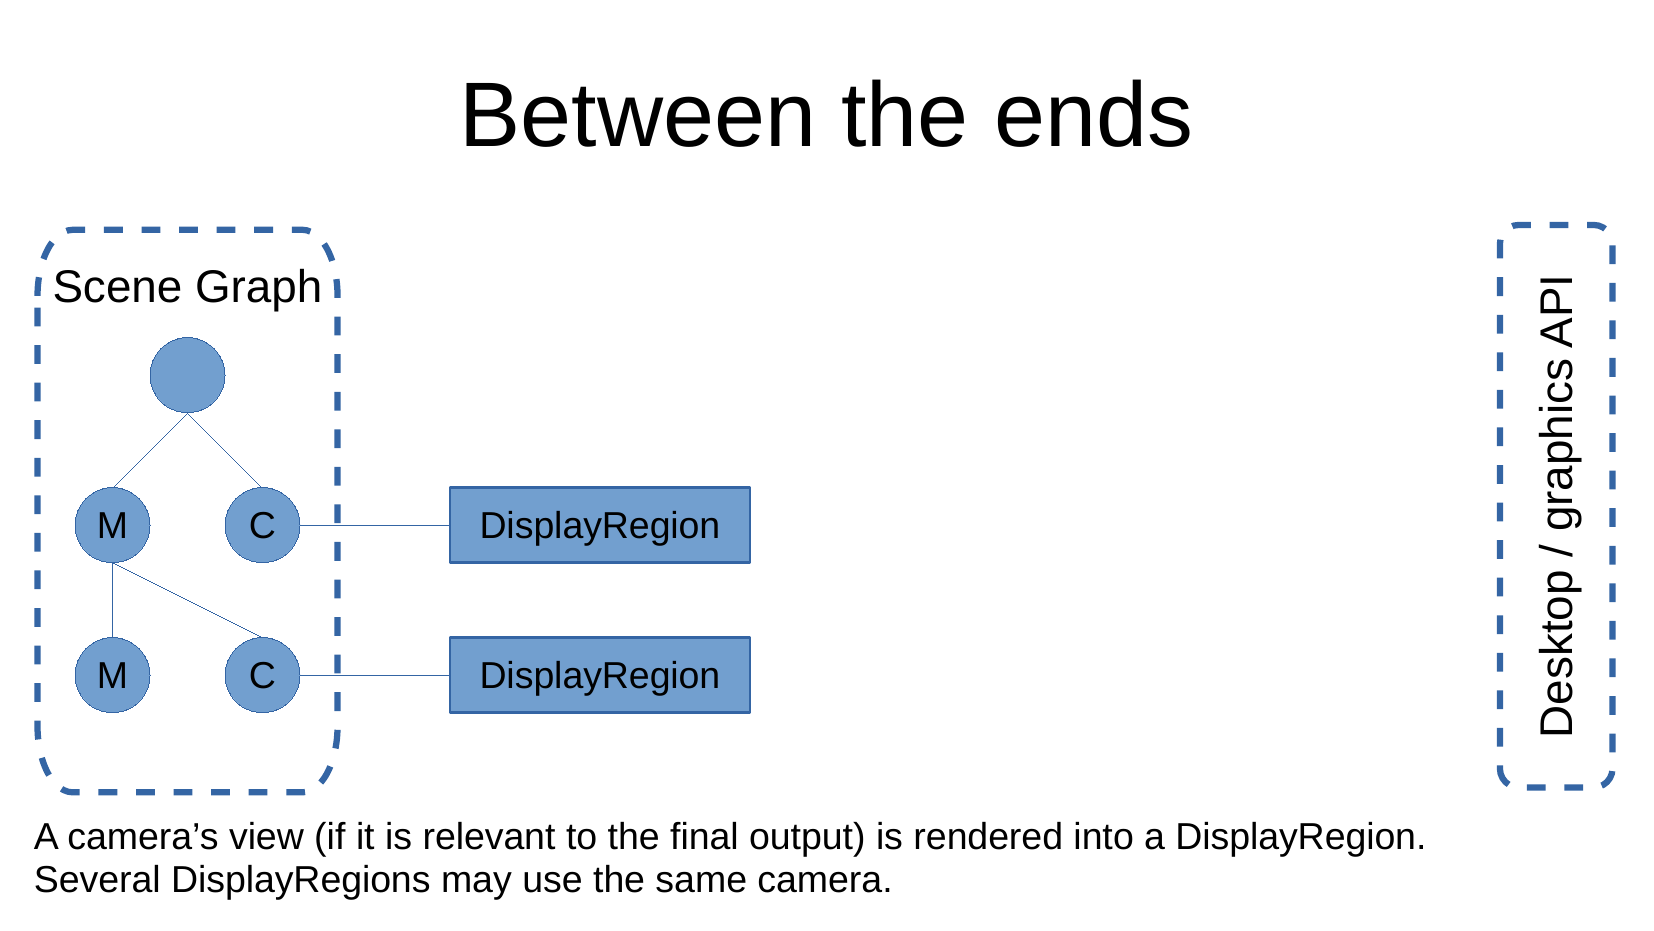

# Between the ends
Scene Graph
Desktop / graphics API
M
C
DisplayRegion
M
C
DisplayRegion
A camera’s view (if it is relevant to the final output) is rendered into a DisplayRegion.
Several DisplayRegions may use the same camera.